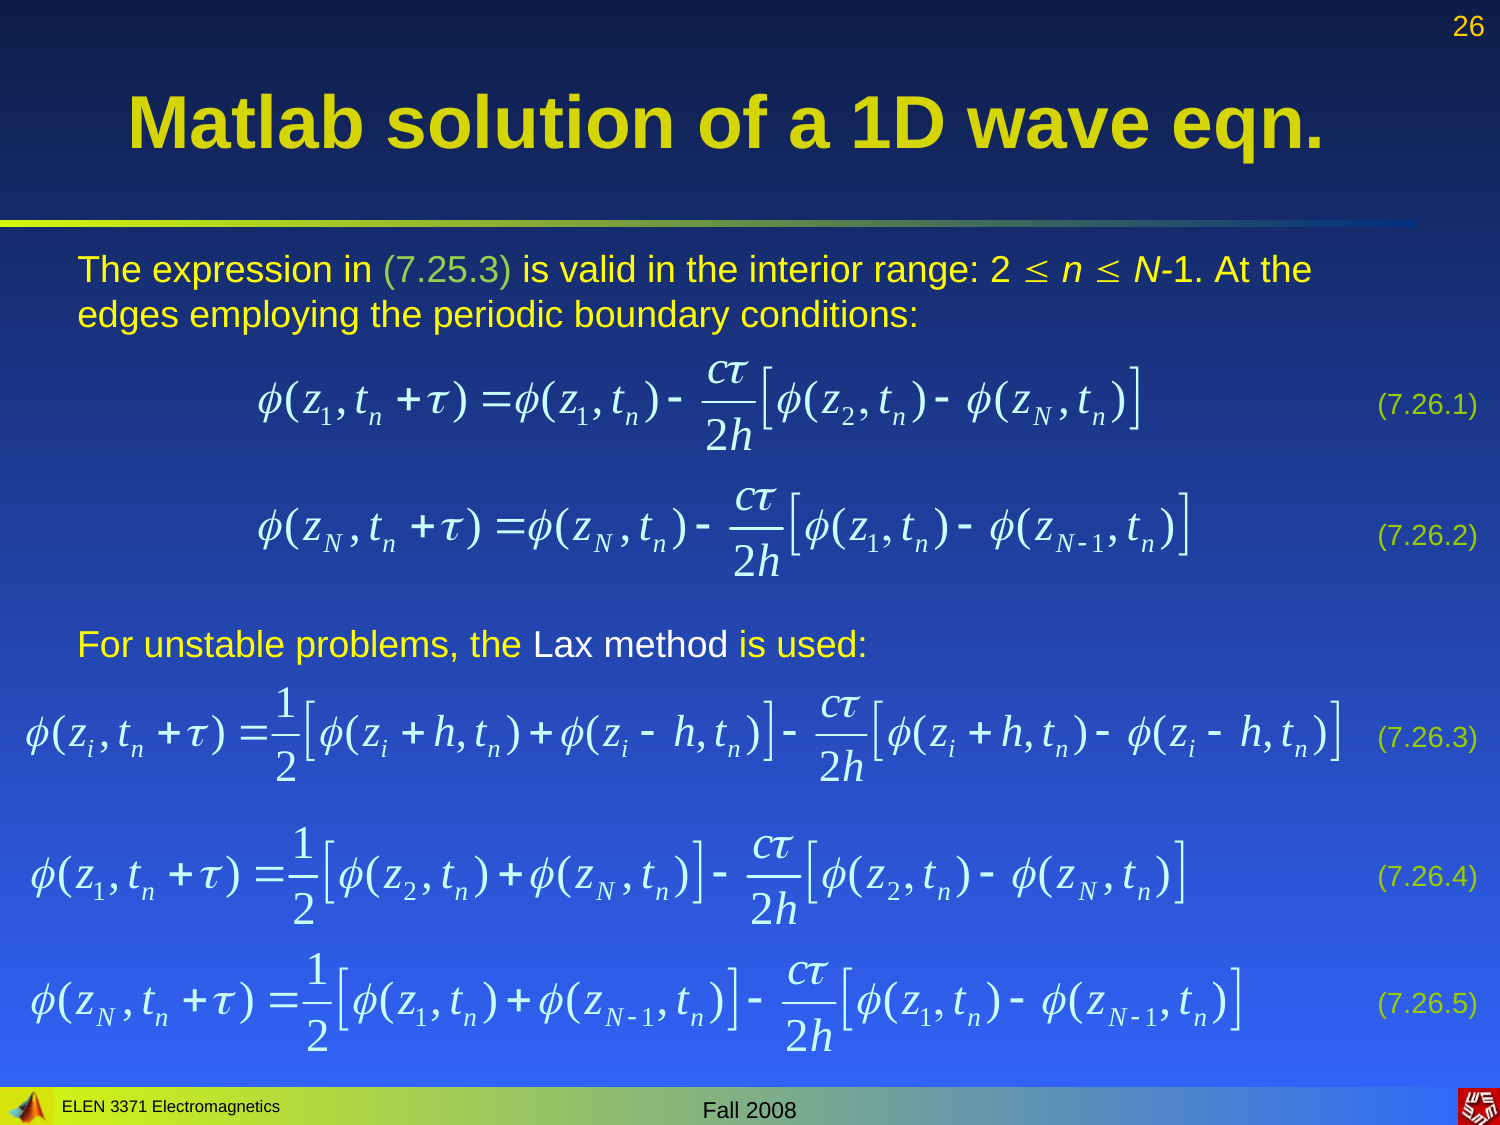

# Matlab solution of a 1D wave eqn.
The expression in (7.25.3) is valid in the interior range: 2  n  N-1. At the edges employing the periodic boundary conditions:
(7.26.1)
(7.26.2)
For unstable problems, the Lax method is used:
(7.26.3)
(7.26.4)
(7.26.5)